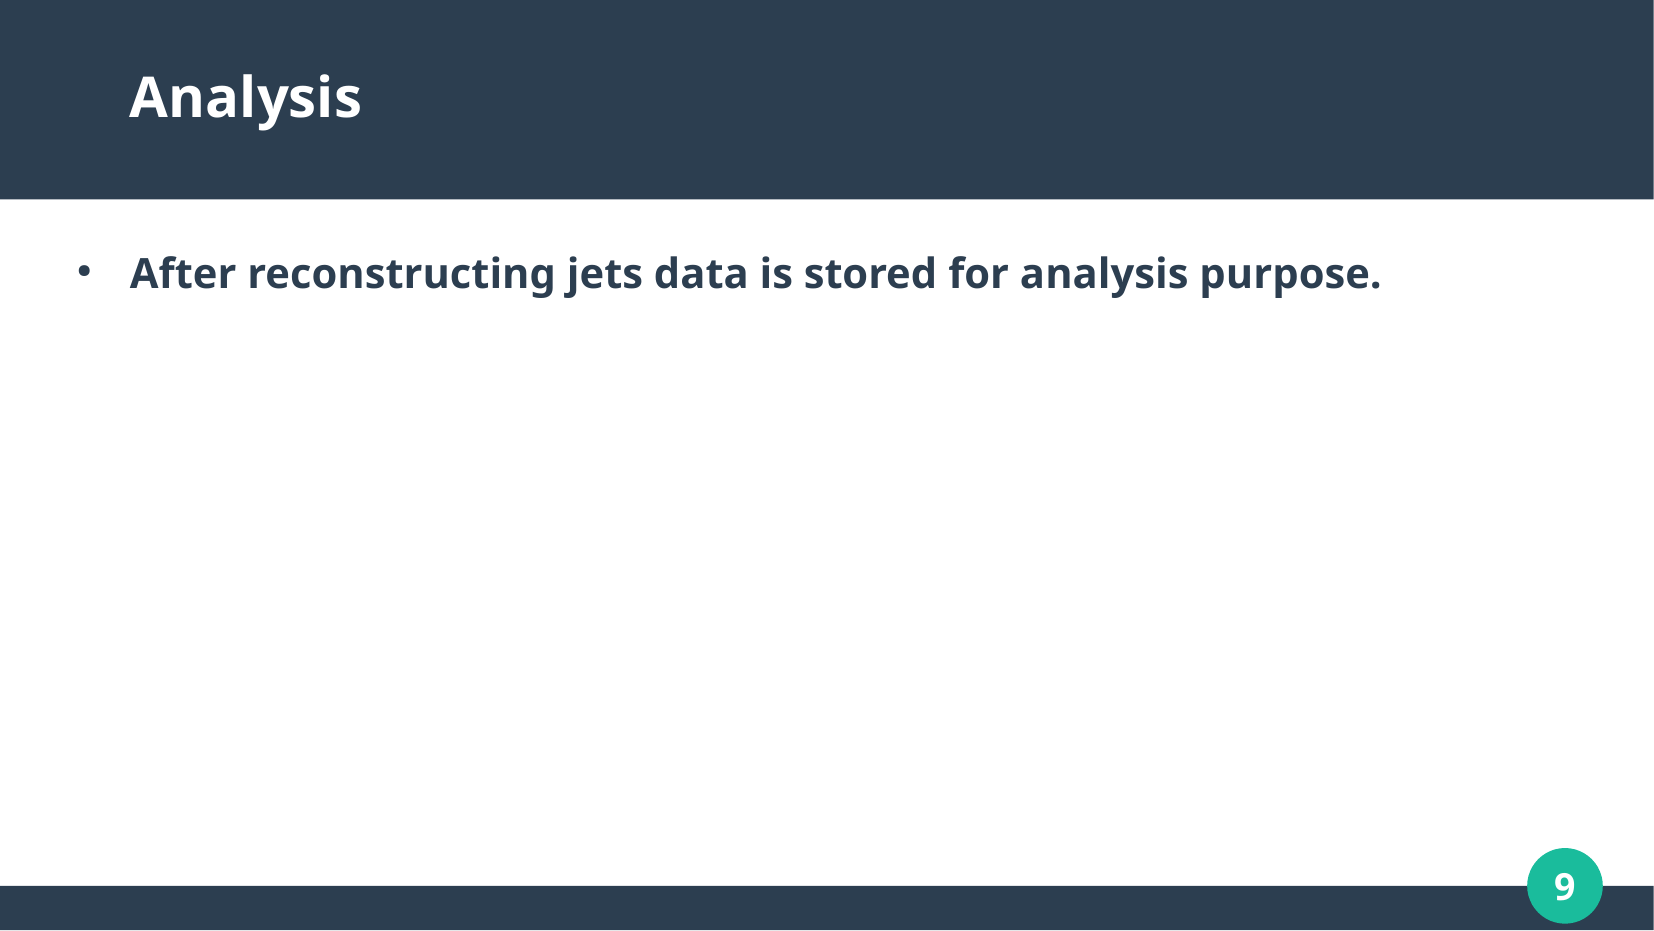

# Analysis
After reconstructing jets data is stored for analysis purpose.